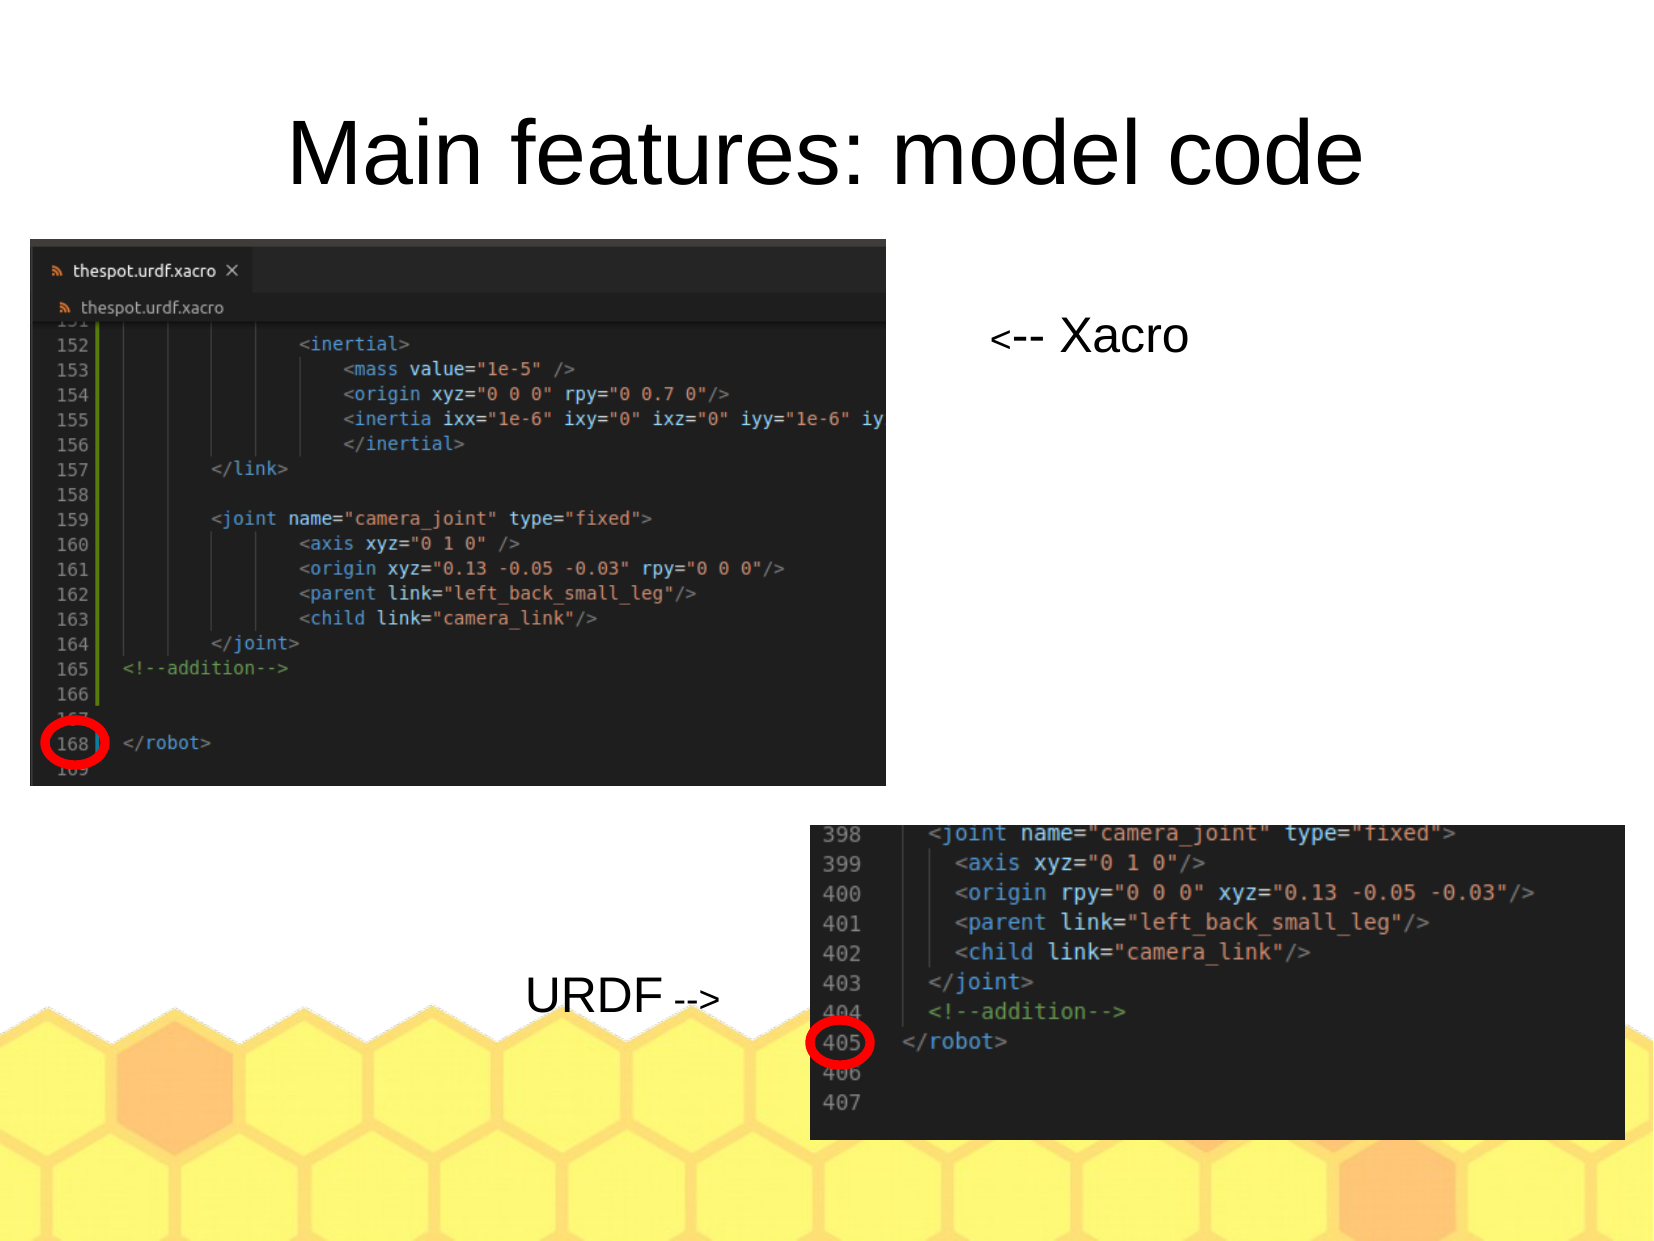

# Main features: model code
<-- Xacro
URDF -->